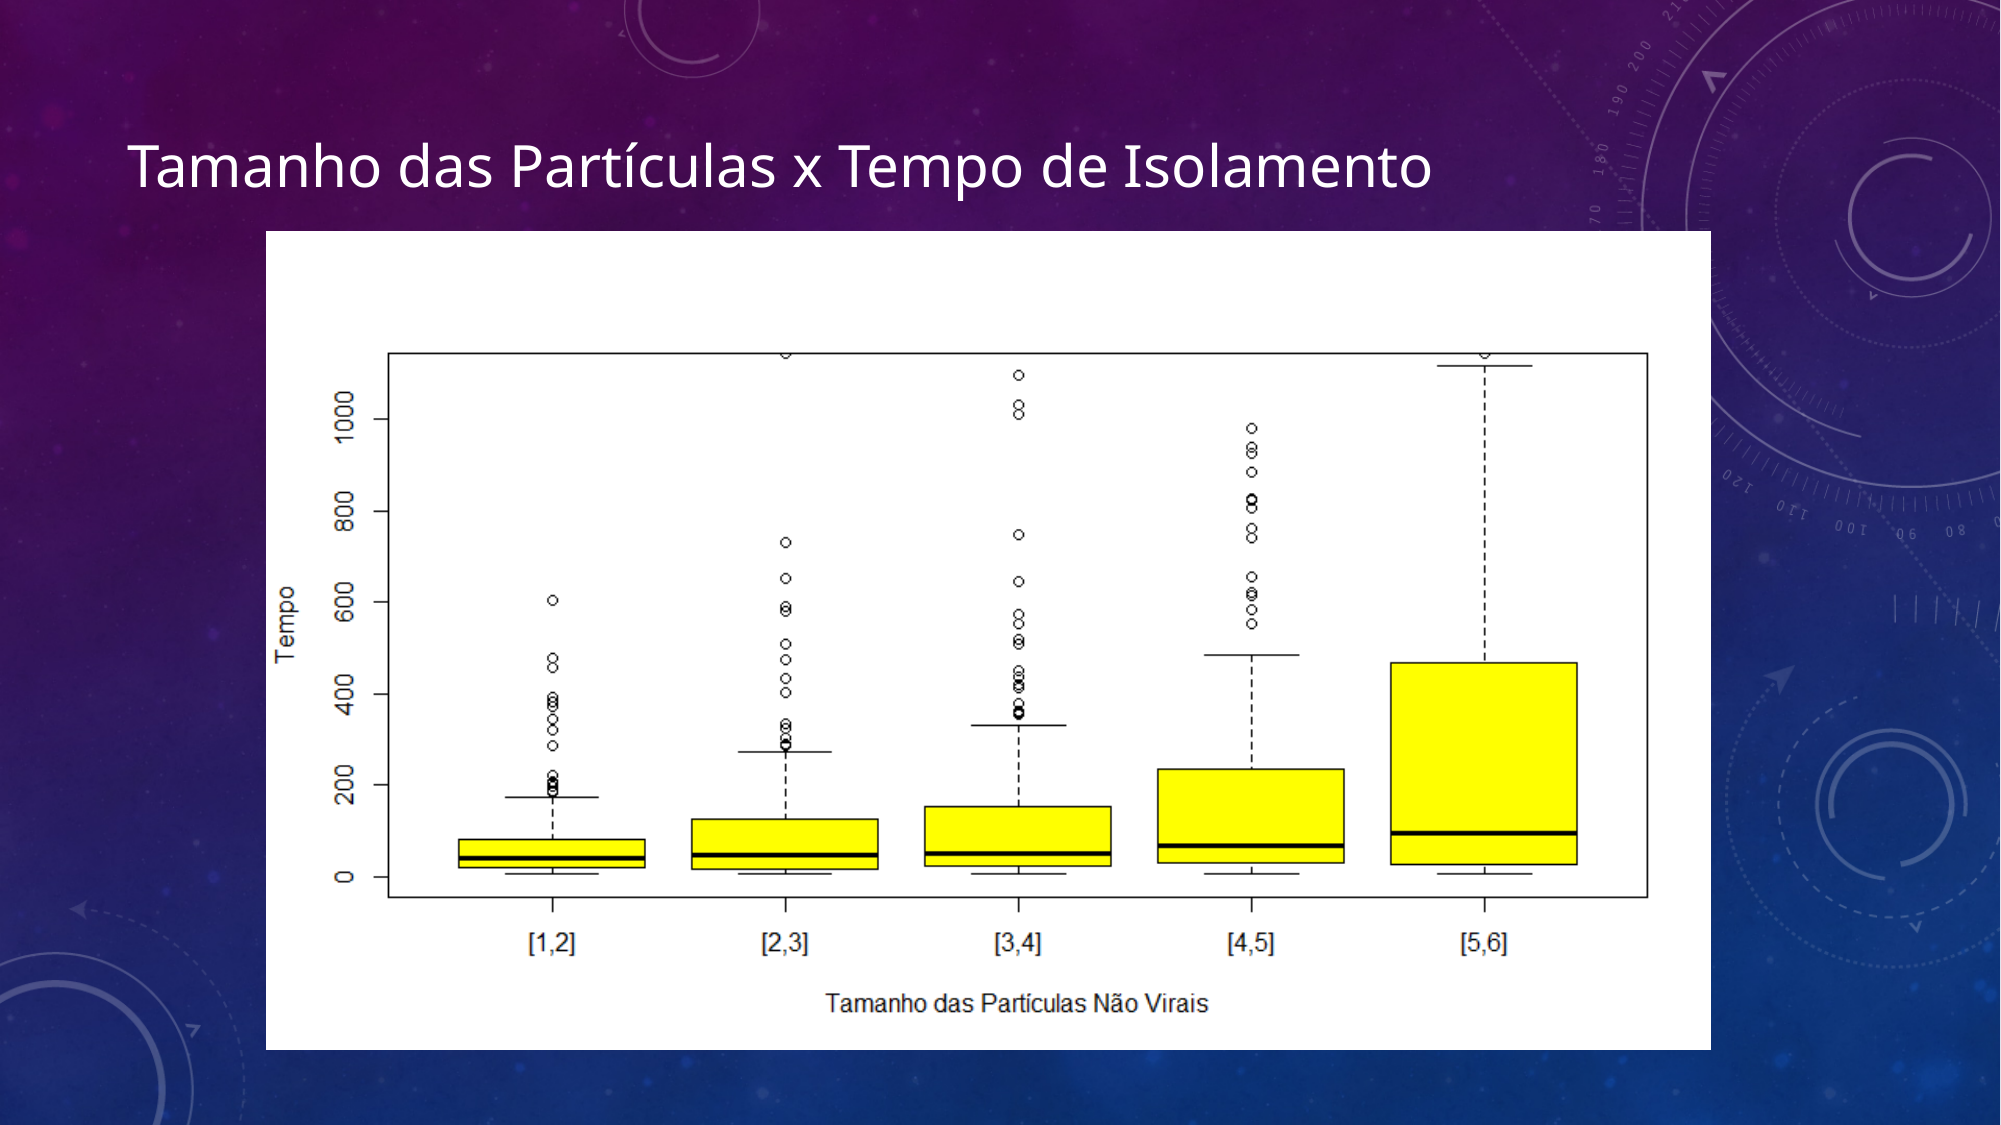

# Tamanho das Partículas x Tempo de Isolamento